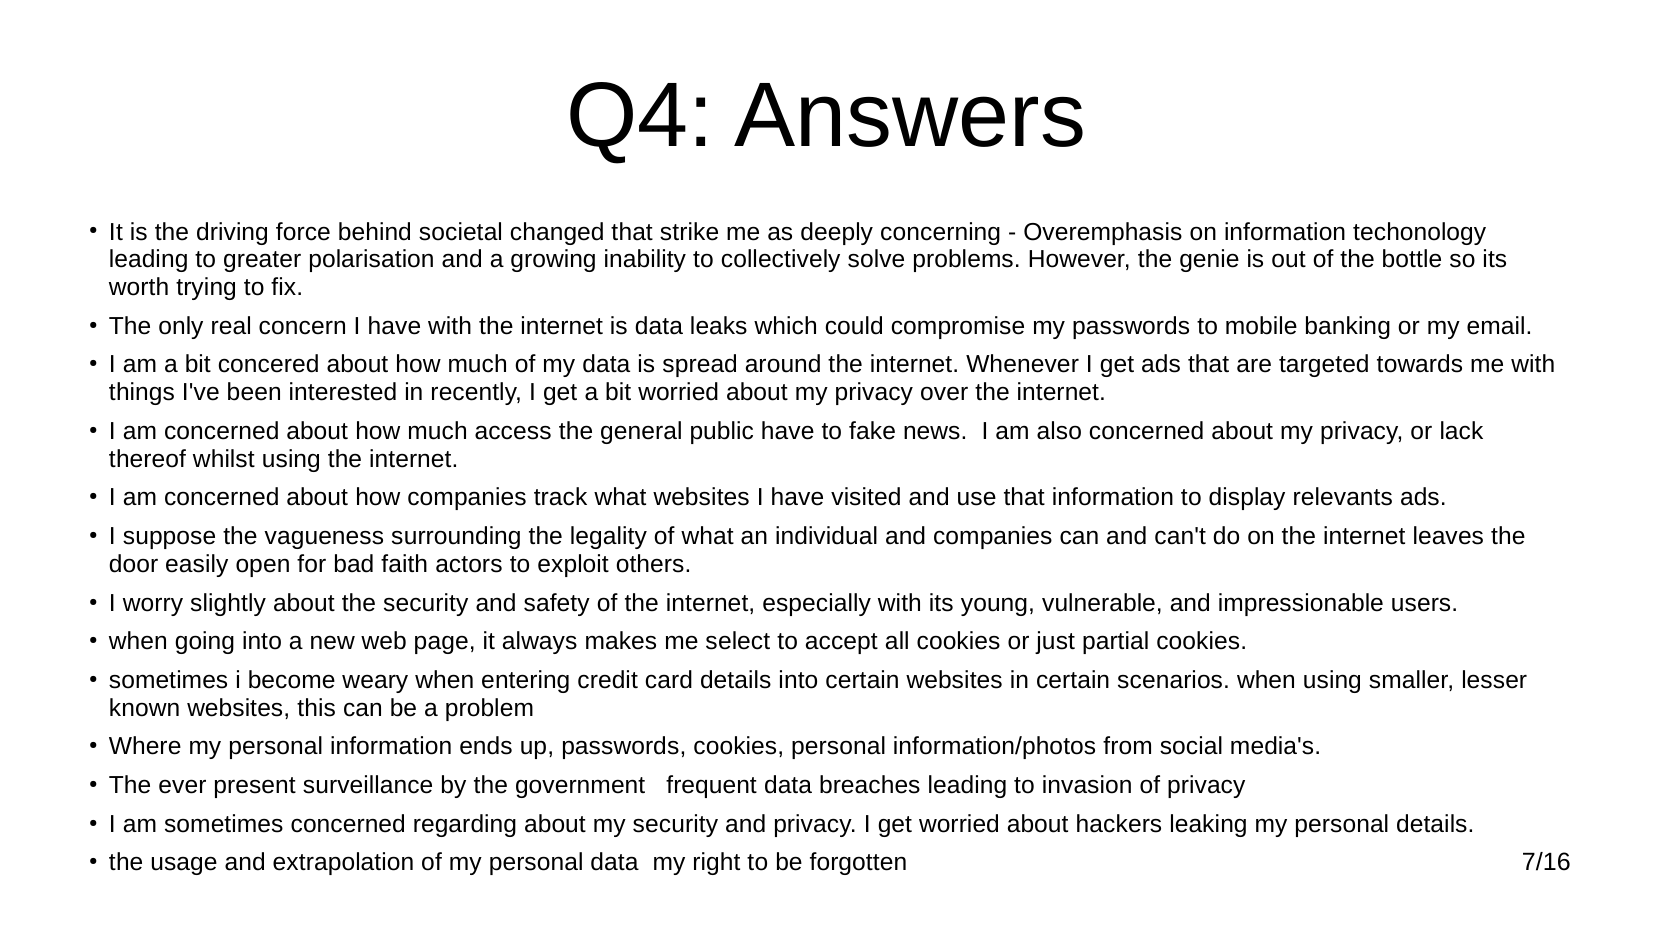

# Q4: Answers
It is the driving force behind societal changed that strike me as deeply concerning - Overemphasis on information techonology leading to greater polarisation and a growing inability to collectively solve problems. However, the genie is out of the bottle so its worth trying to fix.
The only real concern I have with the internet is data leaks which could compromise my passwords to mobile banking or my email.
I am a bit concered about how much of my data is spread around the internet. Whenever I get ads that are targeted towards me with things I've been interested in recently, I get a bit worried about my privacy over the internet.
I am concerned about how much access the general public have to fake news. I am also concerned about my privacy, or lack thereof whilst using the internet.
I am concerned about how companies track what websites I have visited and use that information to display relevants ads.
I suppose the vagueness surrounding the legality of what an individual and companies can and can't do on the internet leaves the door easily open for bad faith actors to exploit others.
I worry slightly about the security and safety of the internet, especially with its young, vulnerable, and impressionable users.
when going into a new web page, it always makes me select to accept all cookies or just partial cookies.
sometimes i become weary when entering credit card details into certain websites in certain scenarios. when using smaller, lesser known websites, this can be a problem
Where my personal information ends up, passwords, cookies, personal information/photos from social media's.
The ever present surveillance by the government  frequent data breaches leading to invasion of privacy
I am sometimes concerned regarding about my security and privacy. I get worried about hackers leaking my personal details.
the usage and extrapolation of my personal data my right to be forgotten
7